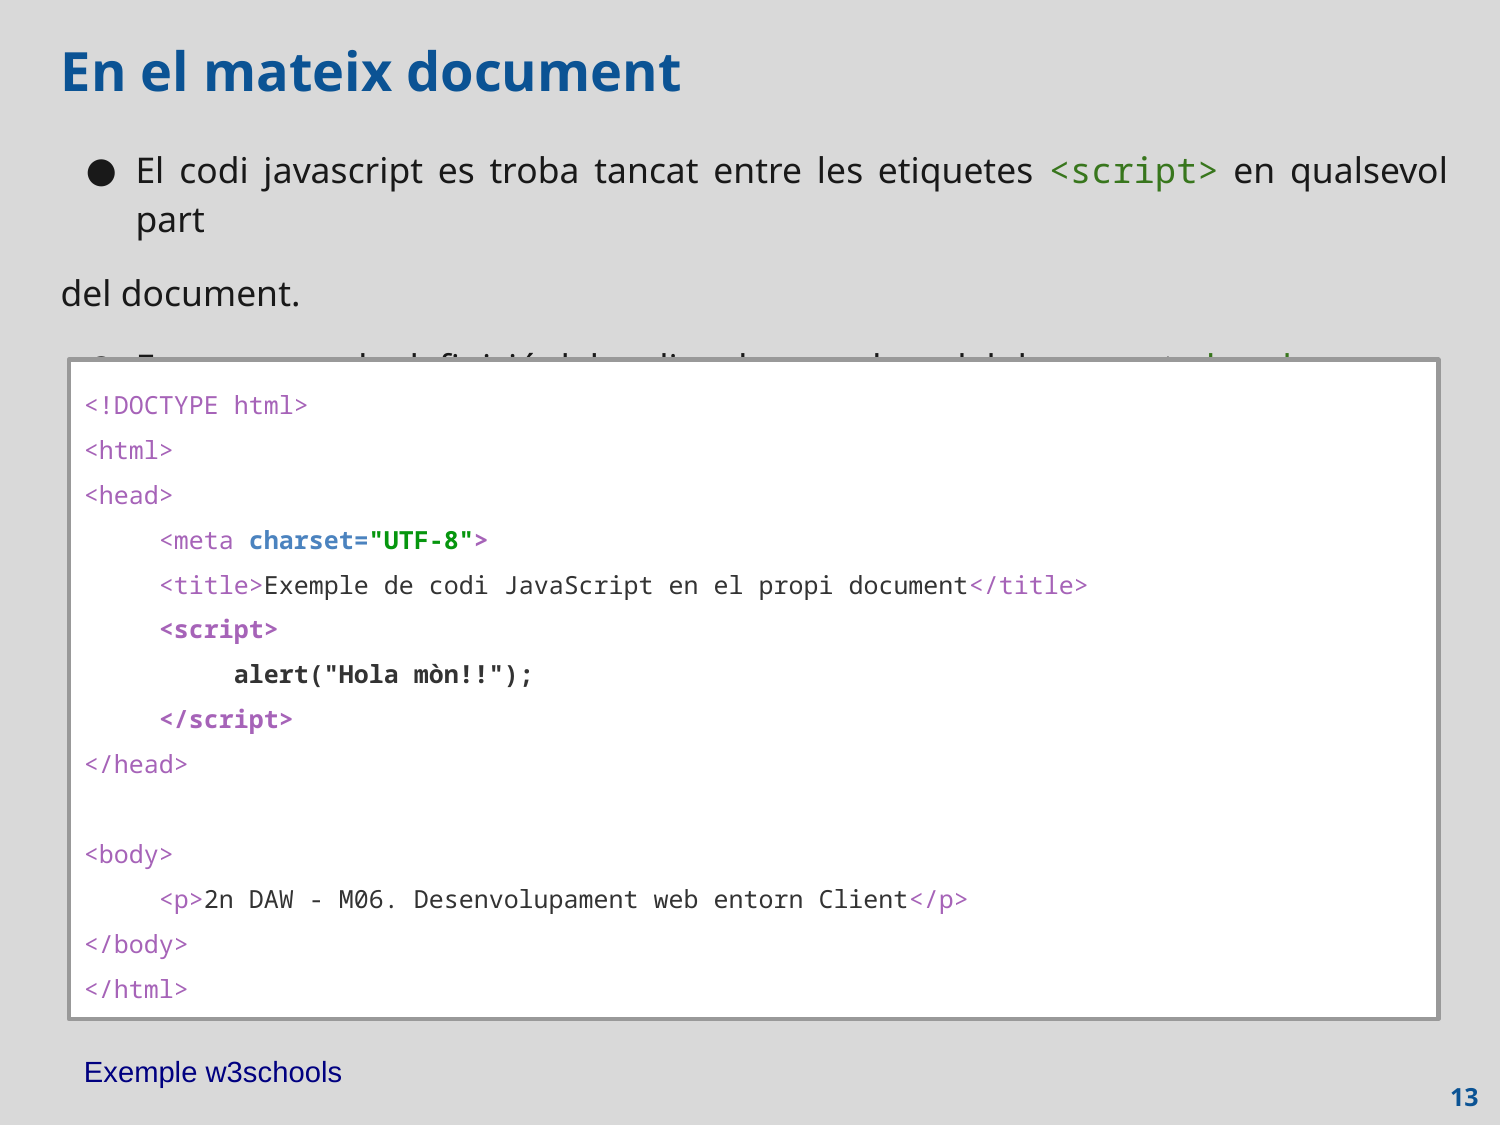

# En el mateix document
El codi javascript es troba tancat entre les etiquetes <script> en qualsevol part
del document.
Es recomana la definició del codi en la capçalera del document <head>.
<!DOCTYPE html>
<html>
<head>
	<meta charset="UTF-8">
	<title>Exemple de codi JavaScript en el propi document</title>
	<script>
 		alert("Hola mòn!!");
	</script>
</head>
<body>
	<p>2n DAW - M06. Desenvolupament web entorn Client</p>
</body>
</html>
Exemple w3schools